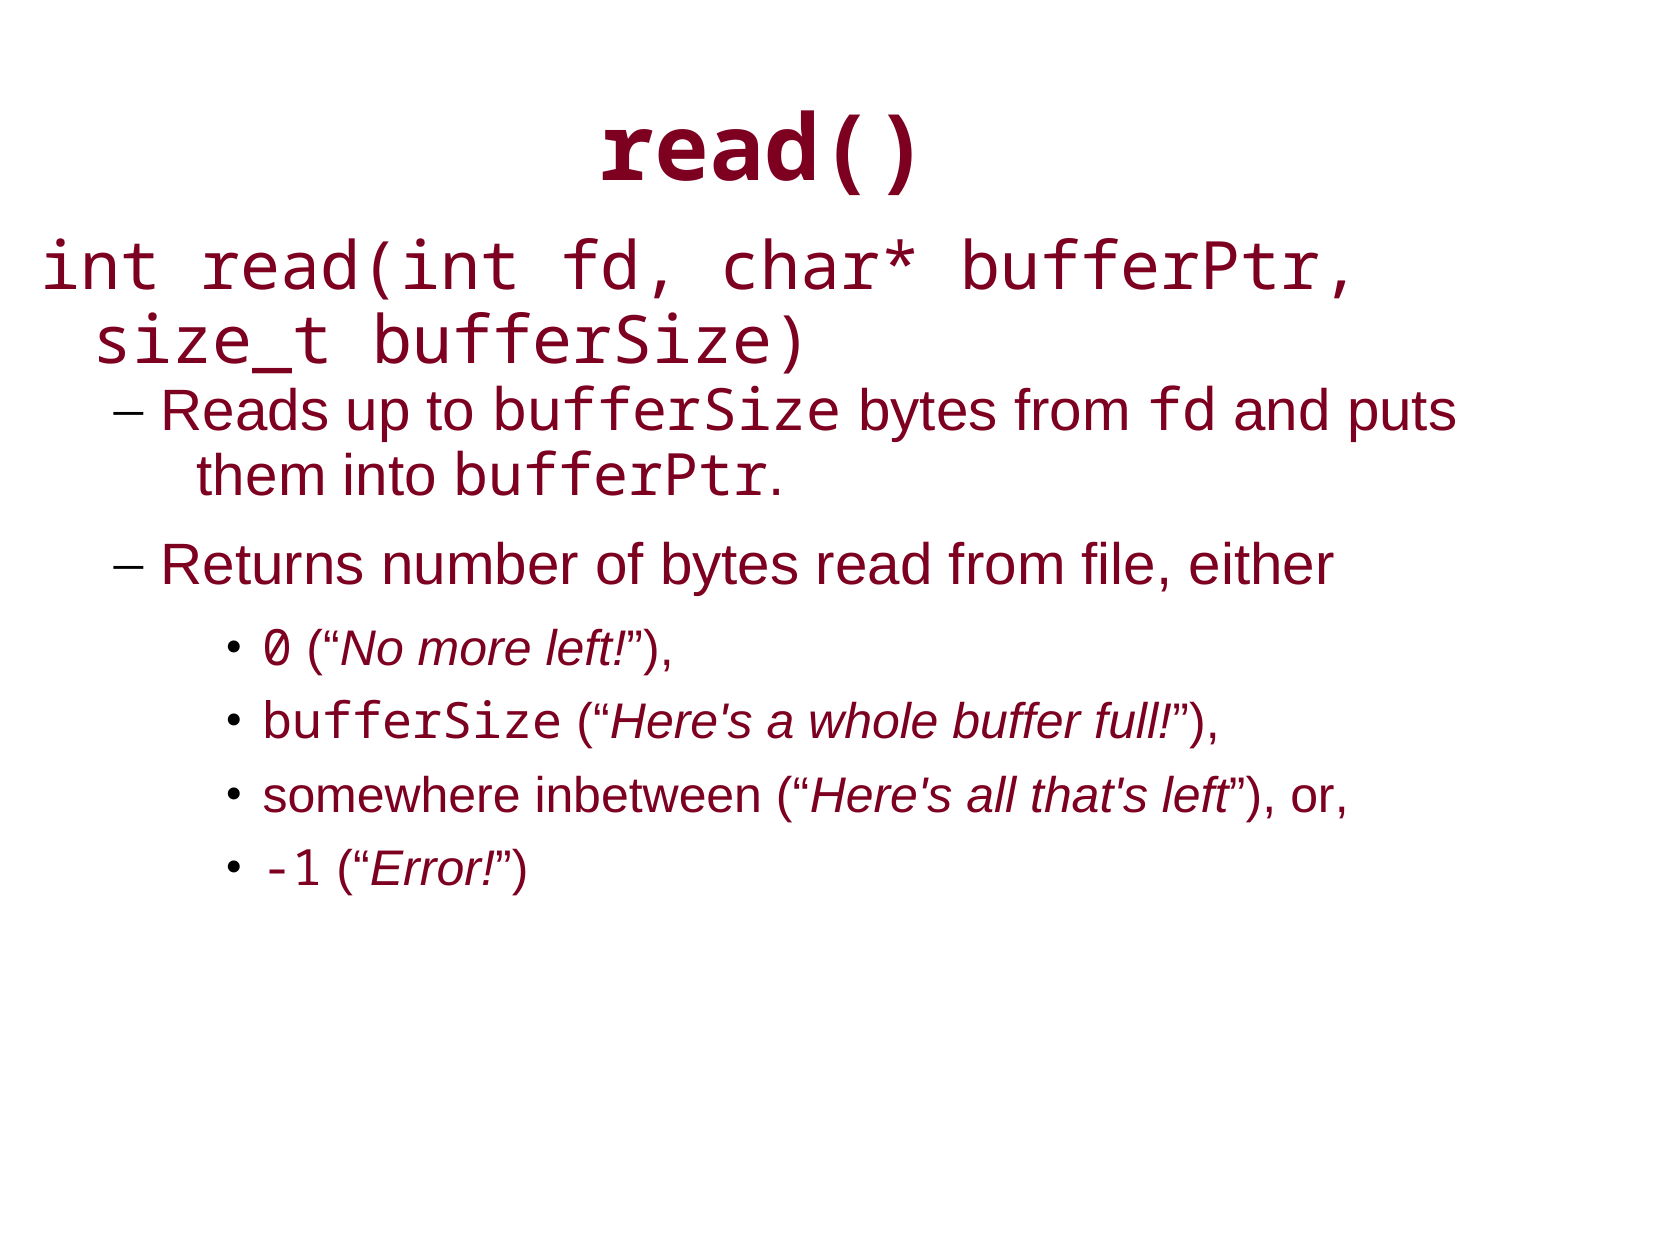

# read()
int read(int fd, char* bufferPtr, size_t bufferSize)
Reads up to bufferSize bytes from fd and puts them into bufferPtr.
Returns number of bytes read from file, either
0 (“No more left!”),
bufferSize (“Here's a whole buffer full!”),
somewhere inbetween (“Here's all that's left”), or,
-1 (“Error!”)